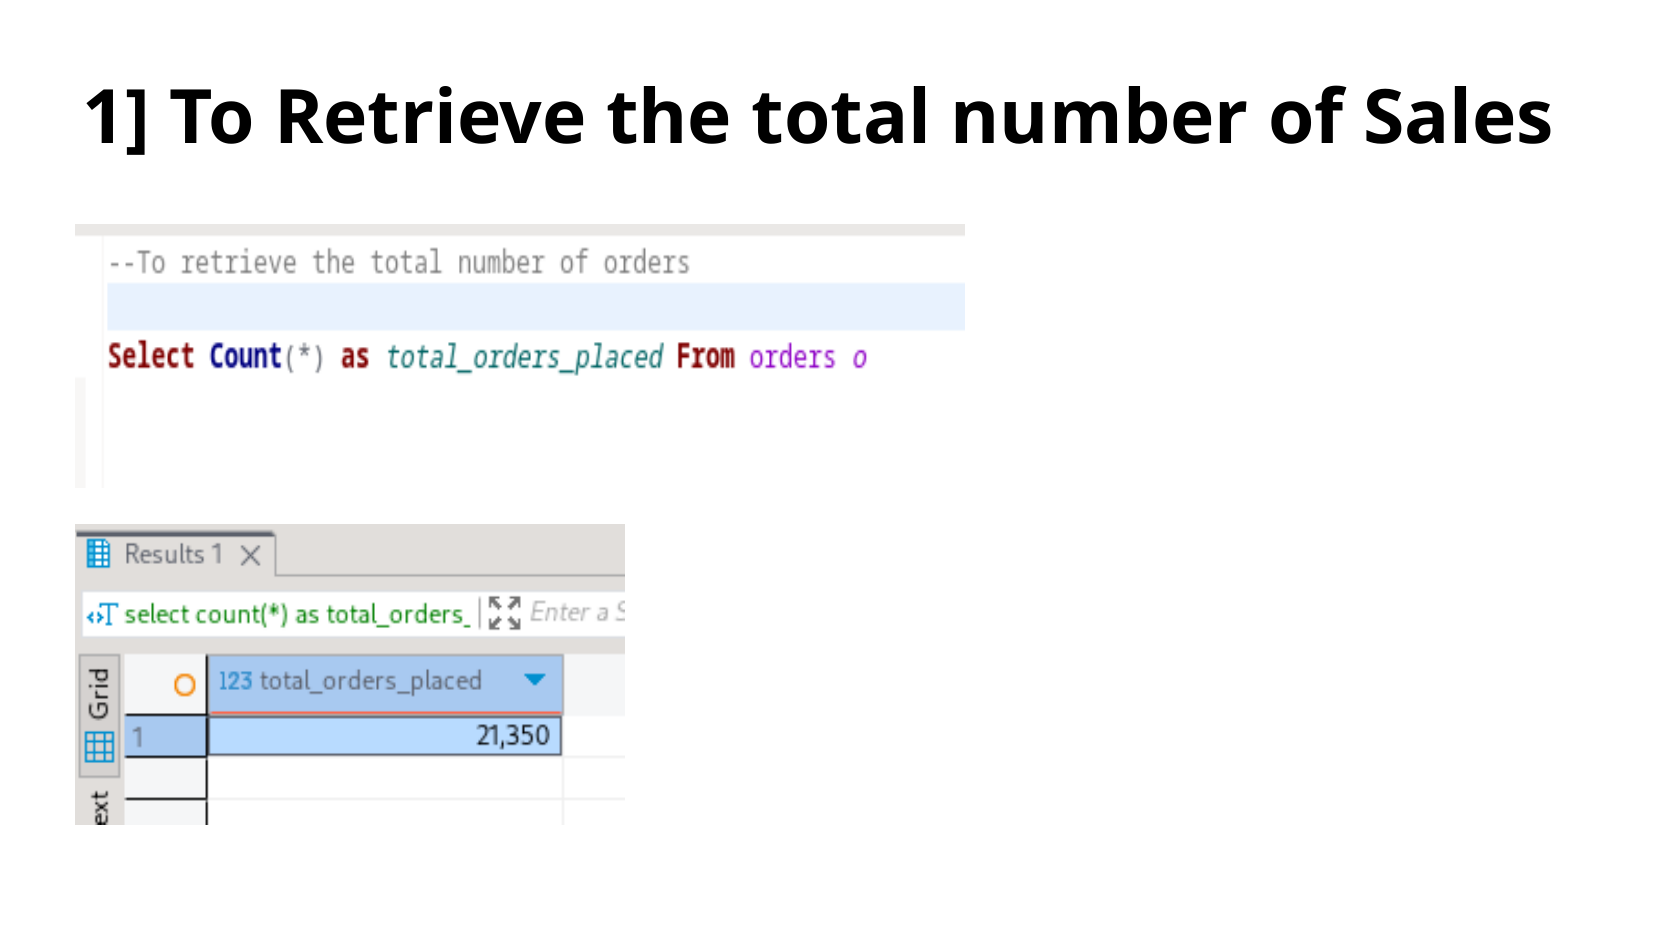

# 1] To Retrieve the total number of Sales